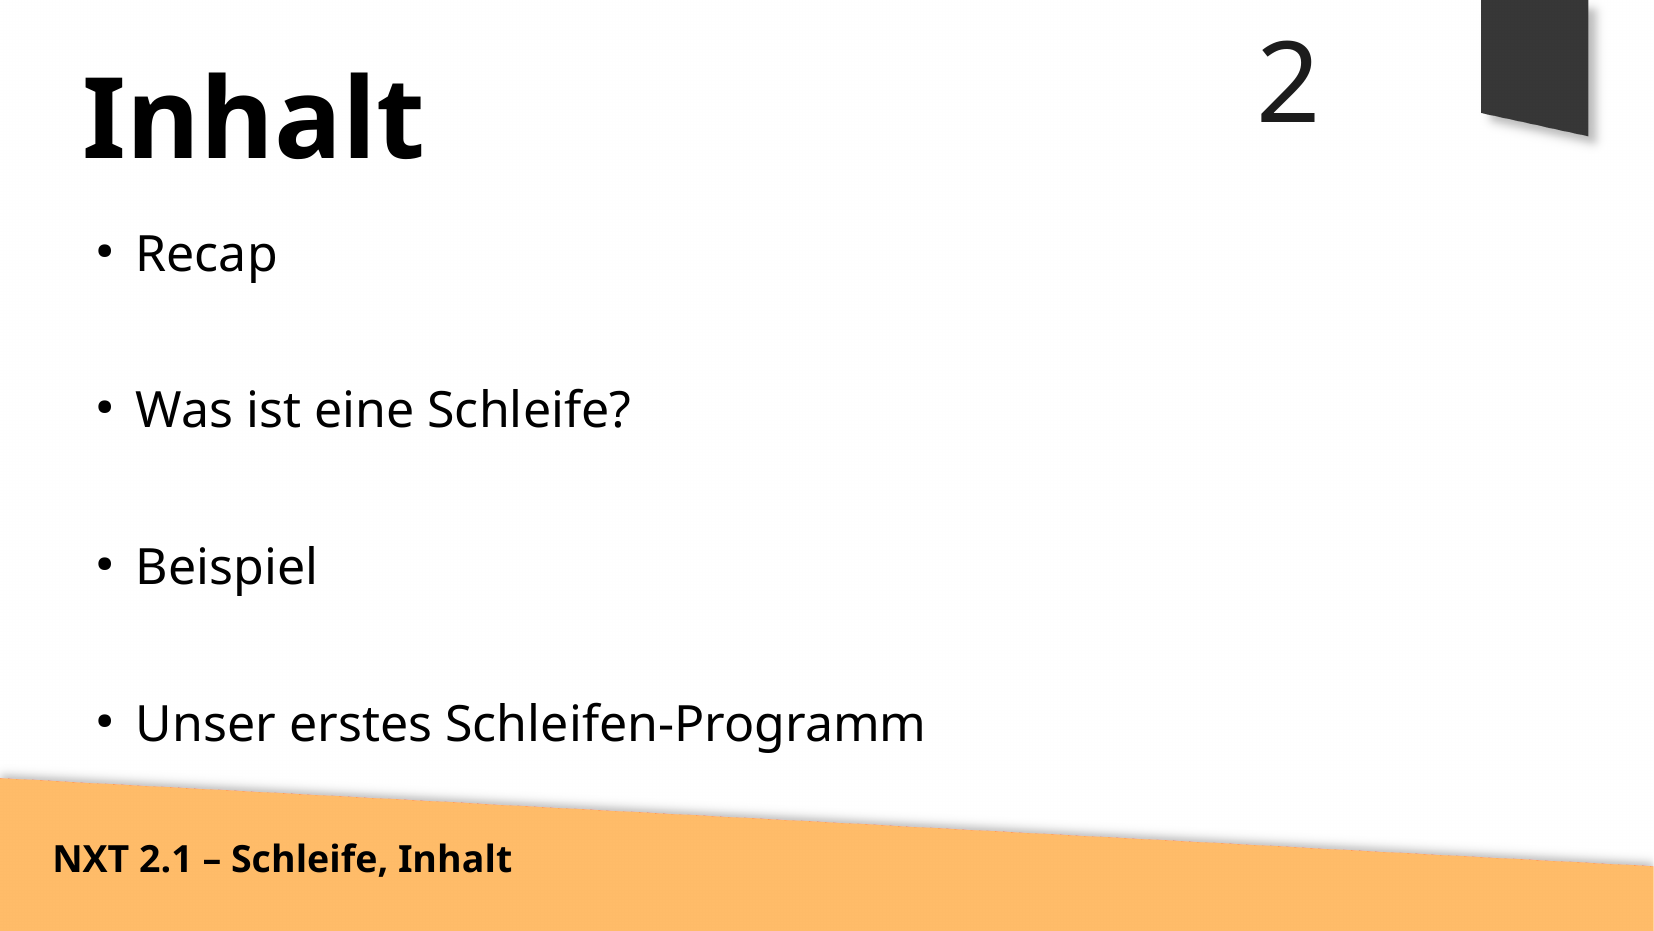

2
# Inhalt
Recap
Was ist eine Schleife?
Beispiel
Unser erstes Schleifen-Programm
NXT 2.1 – Schleife, Inhalt